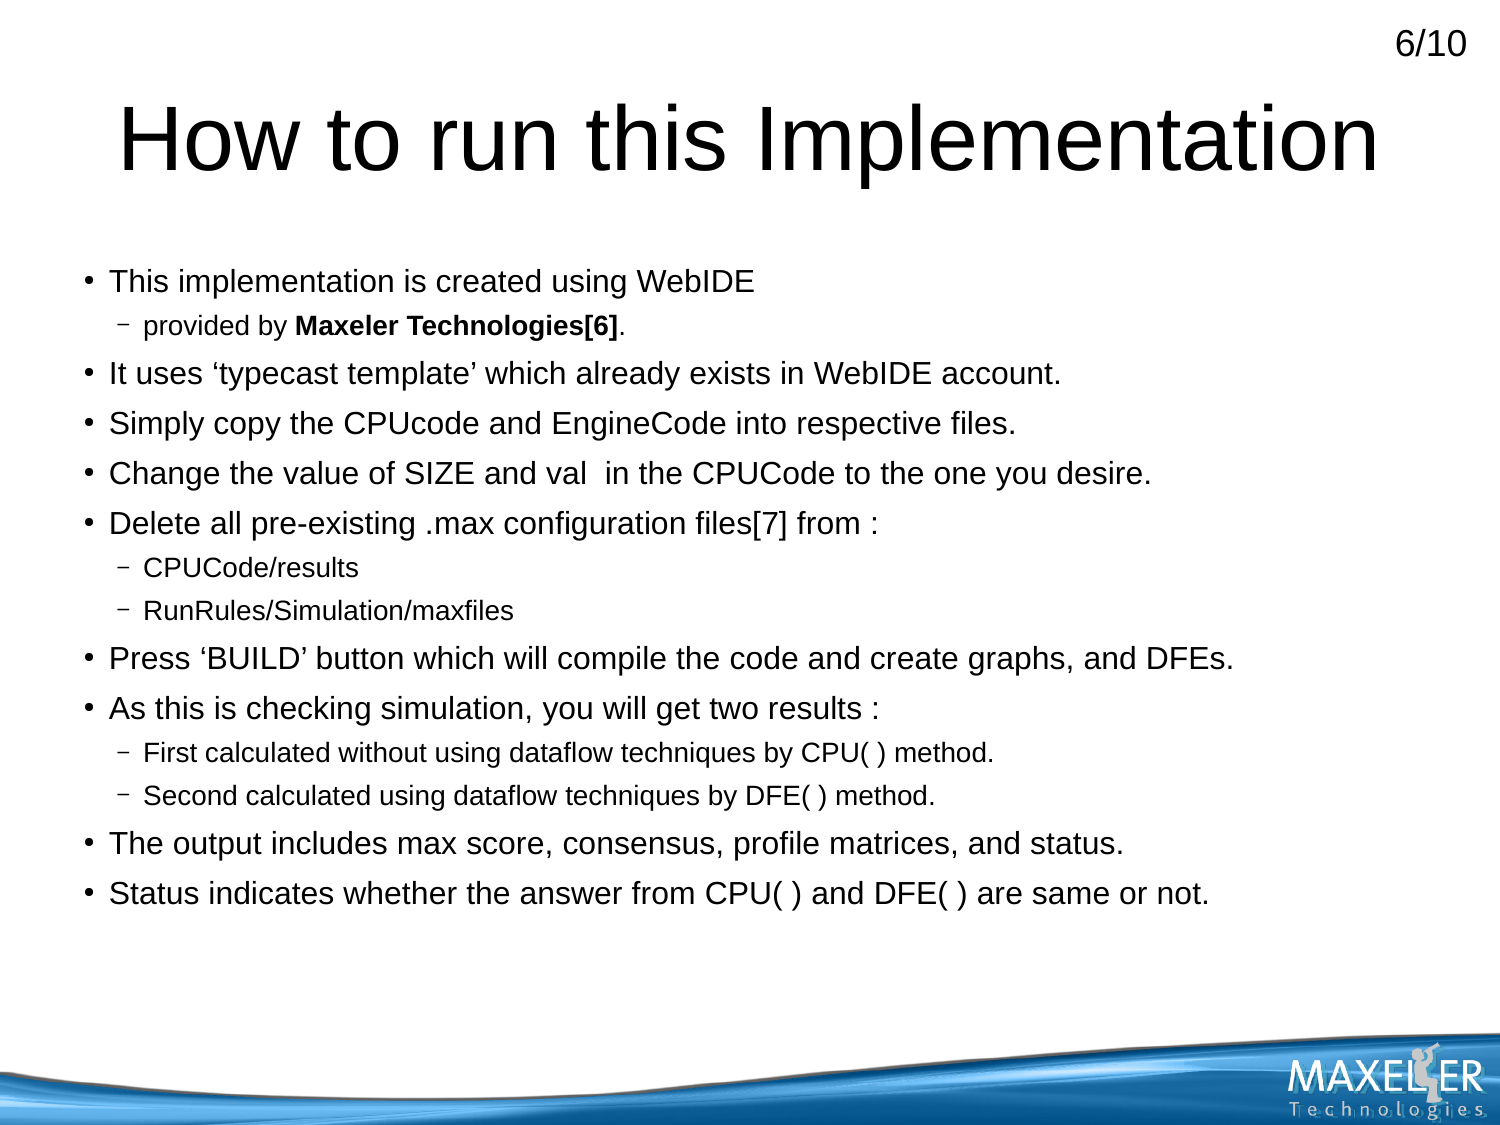

6/10
# How to run this Implementation
This implementation is created using WebIDE
provided by Maxeler Technologies[6].
It uses ‘typecast template’ which already exists in WebIDE account.
Simply copy the CPUcode and EngineCode into respective files.
Change the value of SIZE and val in the CPUCode to the one you desire.
Delete all pre-existing .max configuration files[7] from :
CPUCode/results
RunRules/Simulation/maxfiles
Press ‘BUILD’ button which will compile the code and create graphs, and DFEs.
As this is checking simulation, you will get two results :
First calculated without using dataflow techniques by CPU( ) method.
Second calculated using dataflow techniques by DFE( ) method.
The output includes max score, consensus, profile matrices, and status.
Status indicates whether the answer from CPU( ) and DFE( ) are same or not.